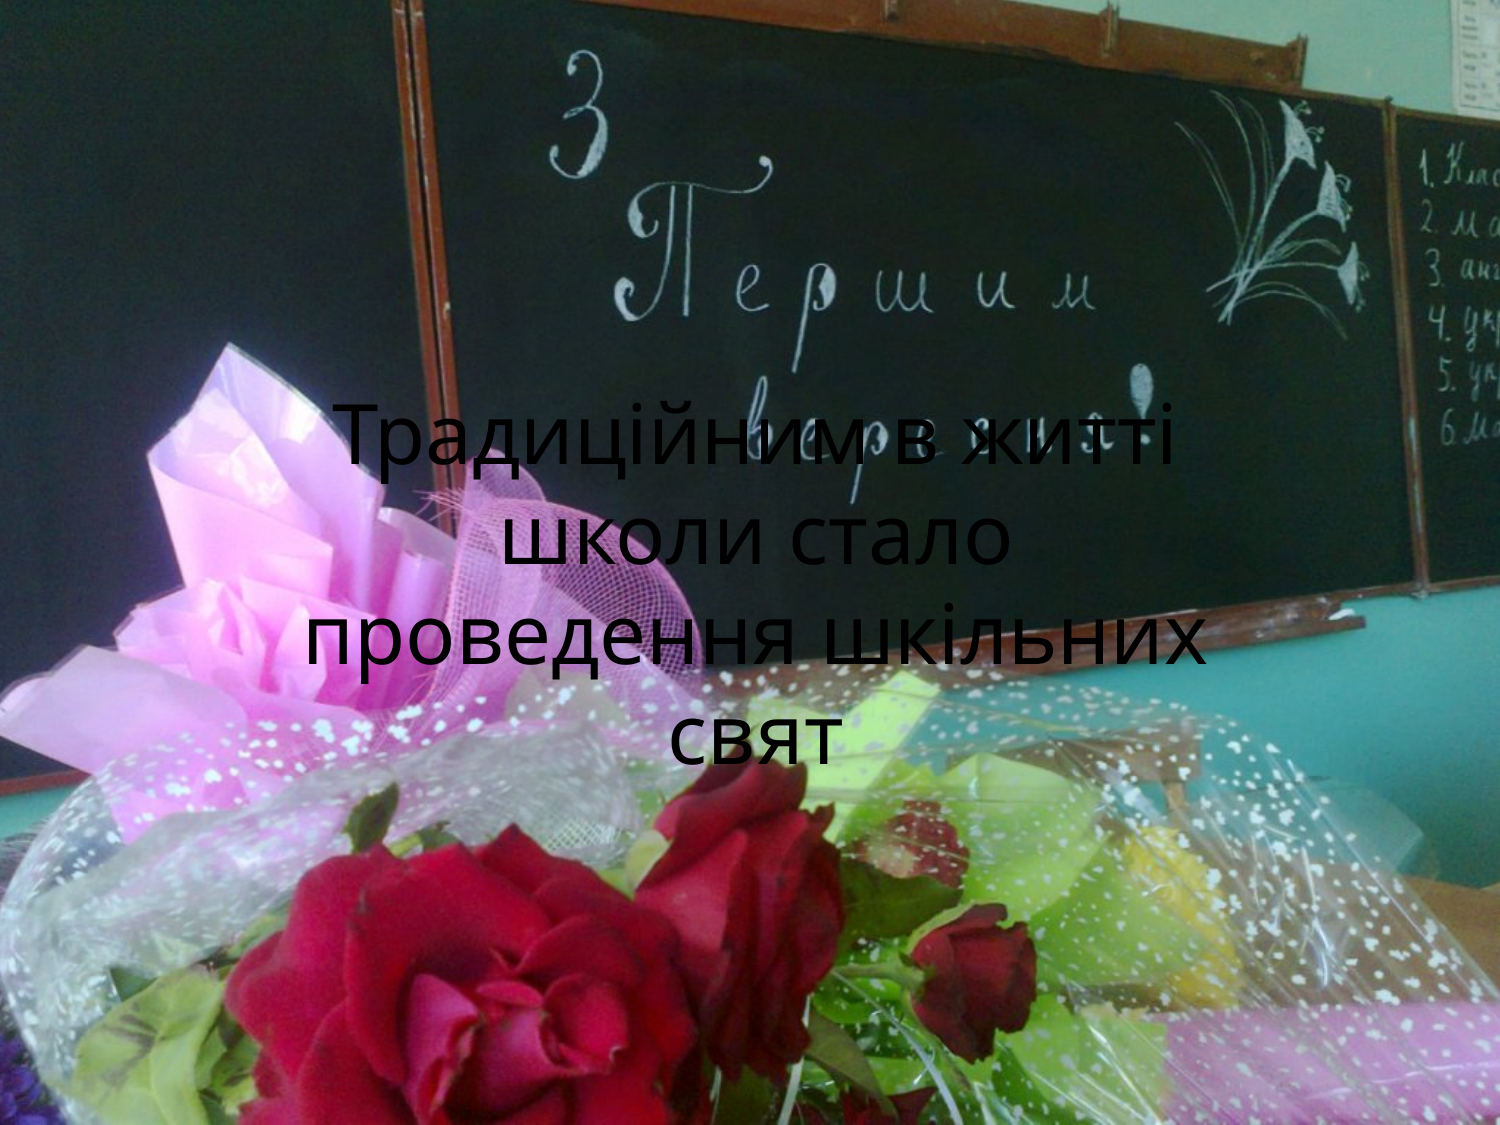

Традиційним в житті школи стало проведення шкільних свят